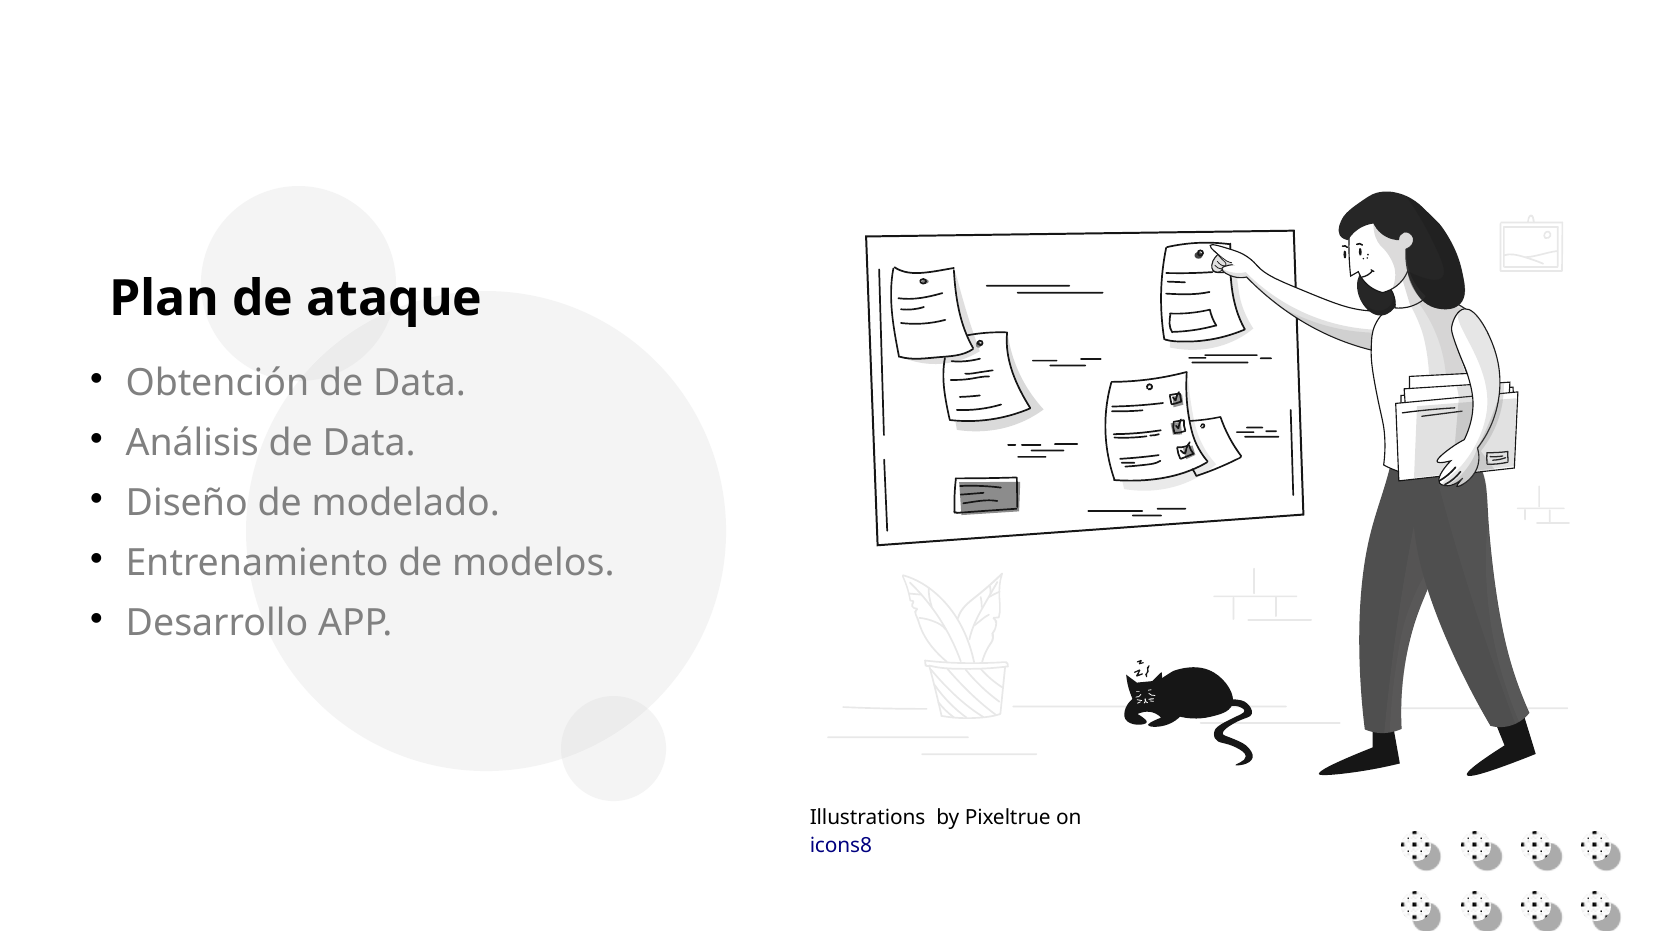

Plan de ataque
Obtención de Data.
Análisis de Data.
Diseño de modelado.
Entrenamiento de modelos.
Desarrollo APP.